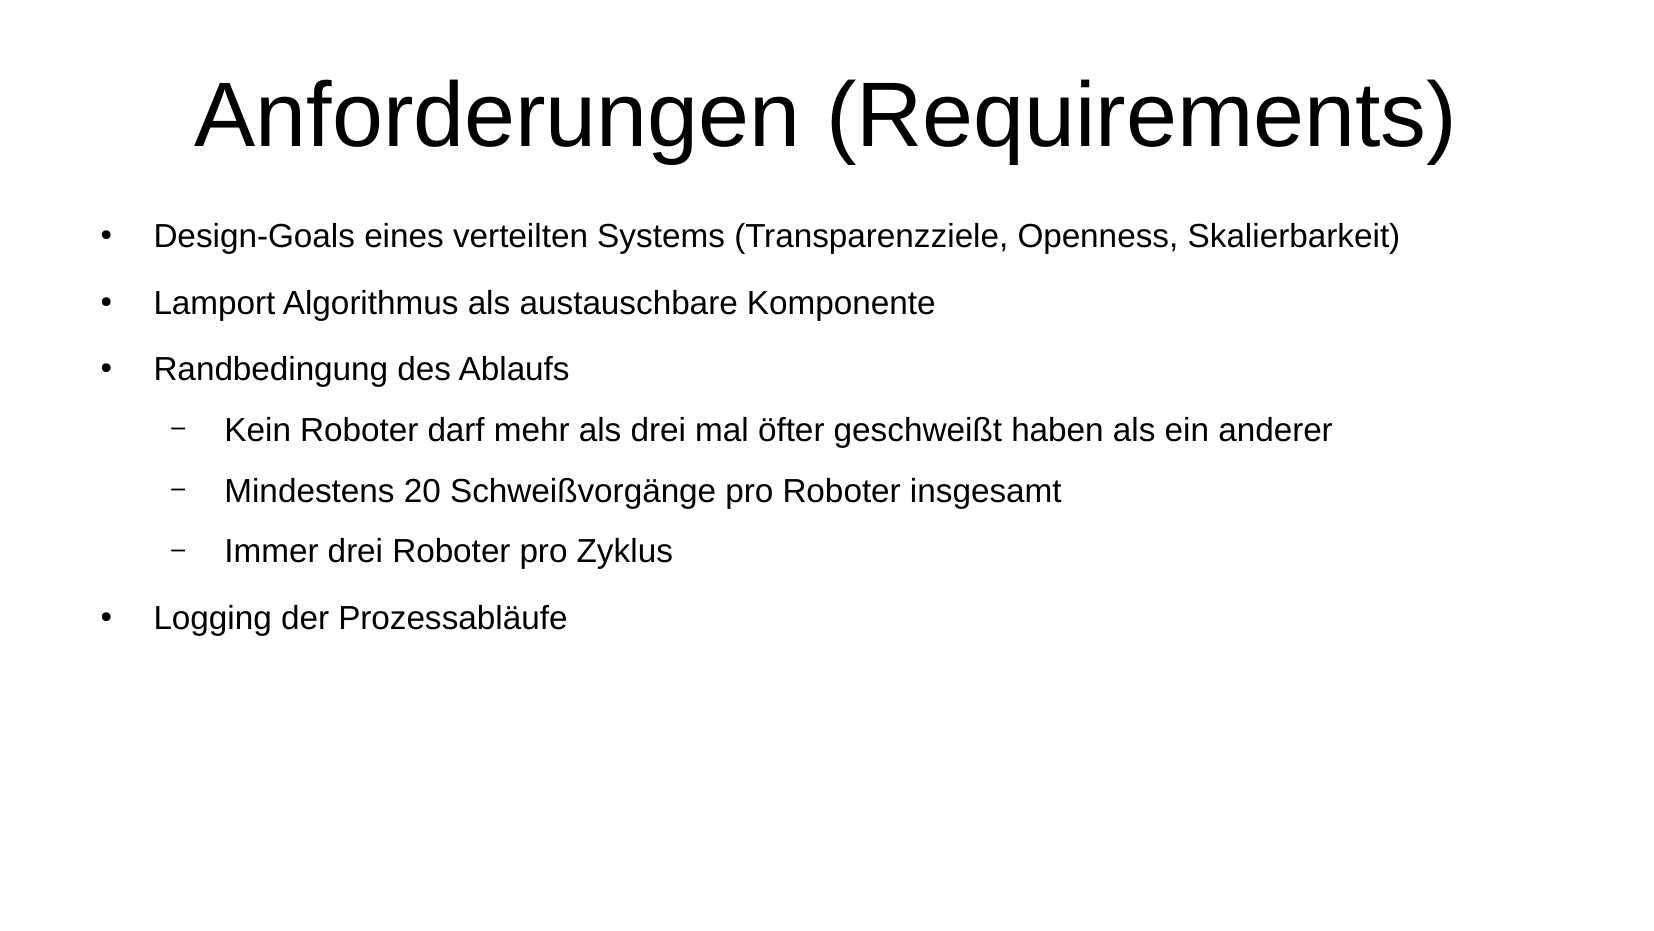

# Anforderungen (Requirements)
Design-Goals eines verteilten Systems (Transparenzziele, Openness, Skalierbarkeit)
Lamport Algorithmus als austauschbare Komponente
Randbedingung des Ablaufs
Kein Roboter darf mehr als drei mal öfter geschweißt haben als ein anderer
Mindestens 20 Schweißvorgänge pro Roboter insgesamt
Immer drei Roboter pro Zyklus
Logging der Prozessabläufe